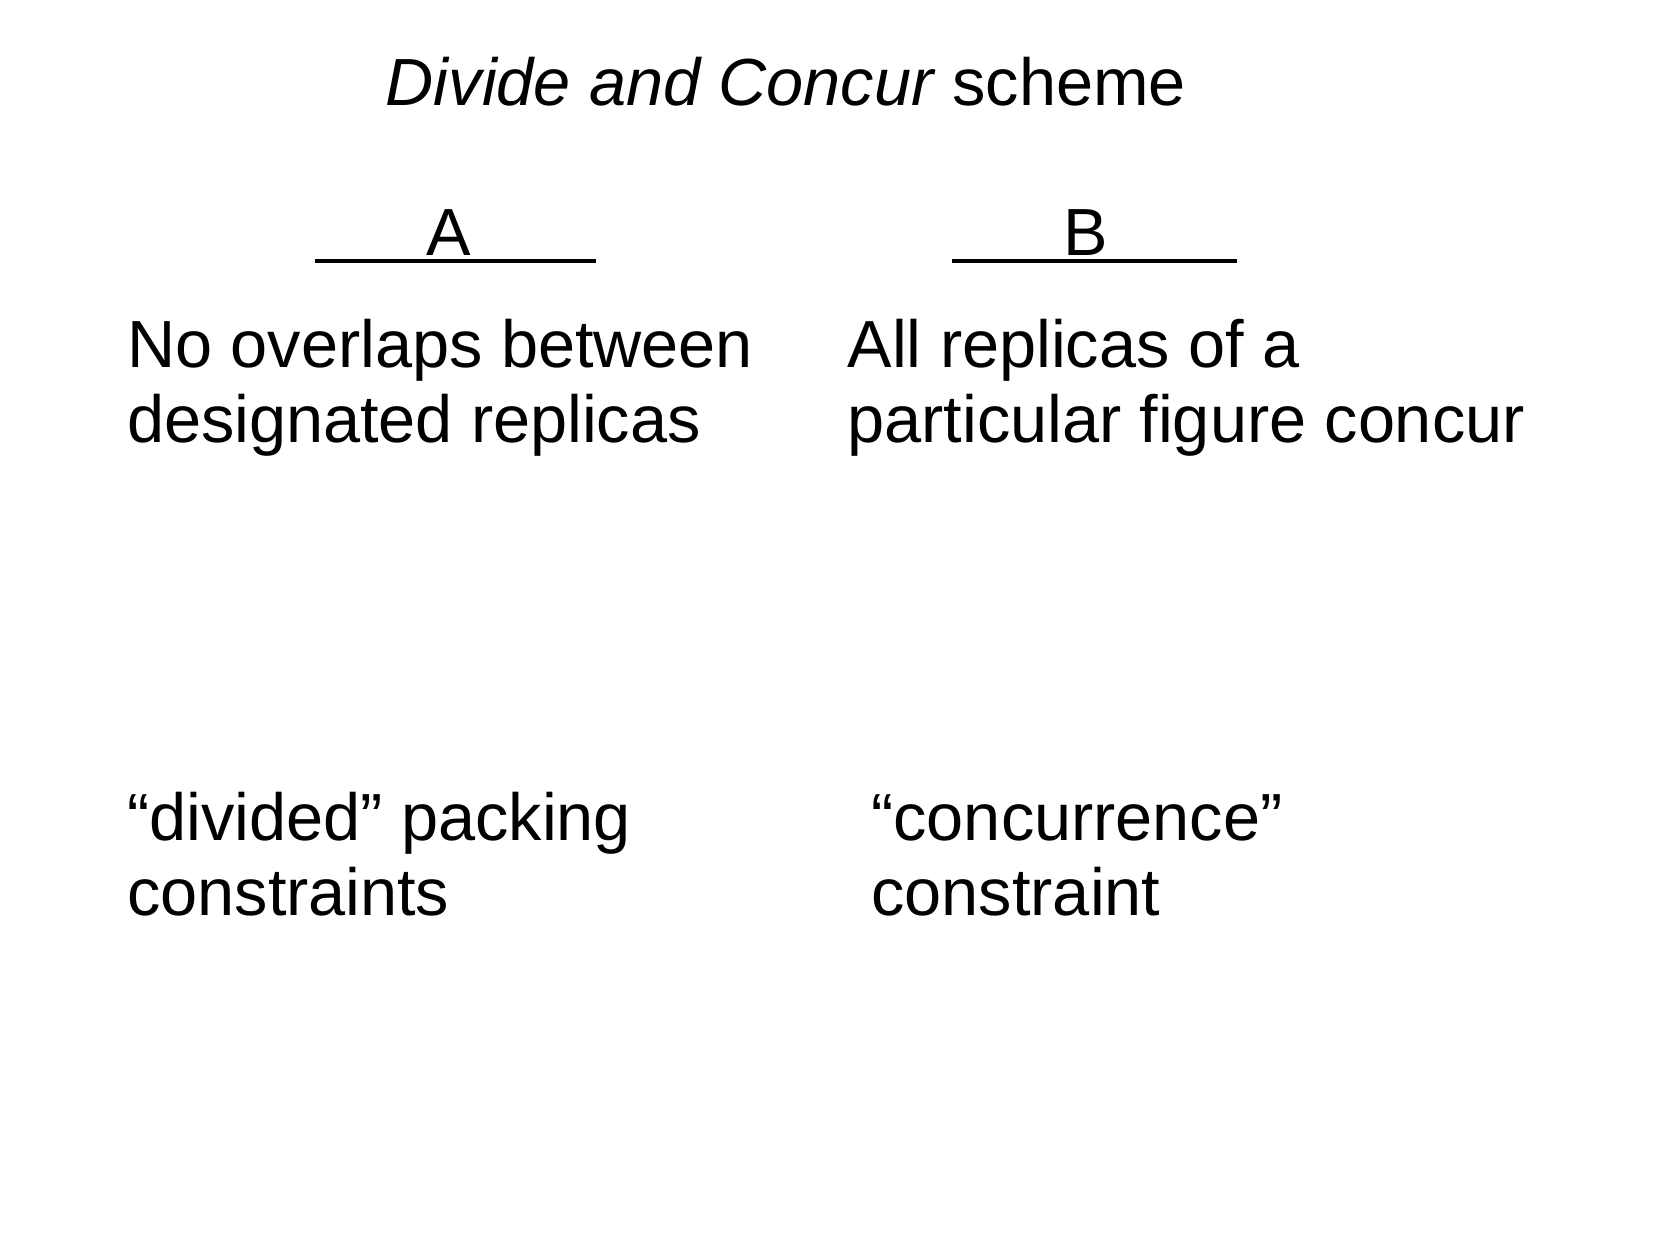

Divide and Concur scheme
 A
 B
No overlaps between designated replicas
All replicas of a particular figure concur
“divided” packing constraints
“concurrence” constraint